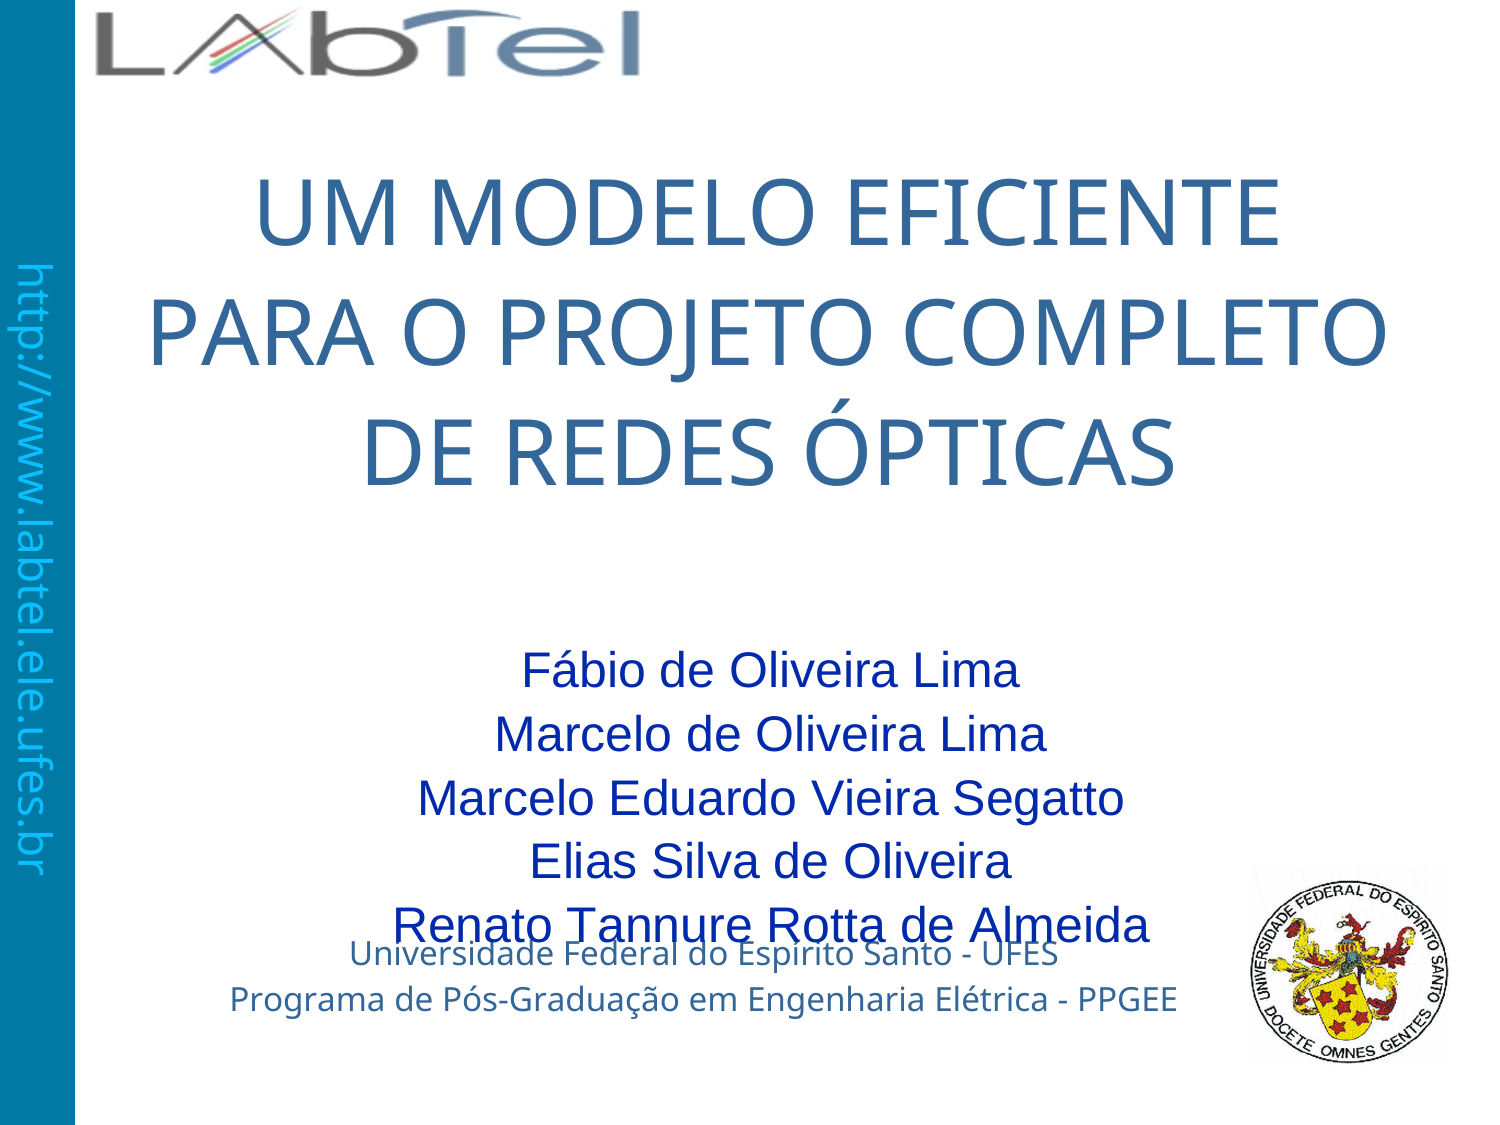

# UM MODELO EFICIENTE PARA O PROJETO COMPLETO DE REDES ÓPTICAS
Fábio de Oliveira Lima
Marcelo de Oliveira Lima
Marcelo Eduardo Vieira Segatto
Elias Silva de Oliveira
Renato Tannure Rotta de Almeida
Universidade Federal do Espírito Santo - UFES
Programa de Pós-Graduação em Engenharia Elétrica - PPGEE